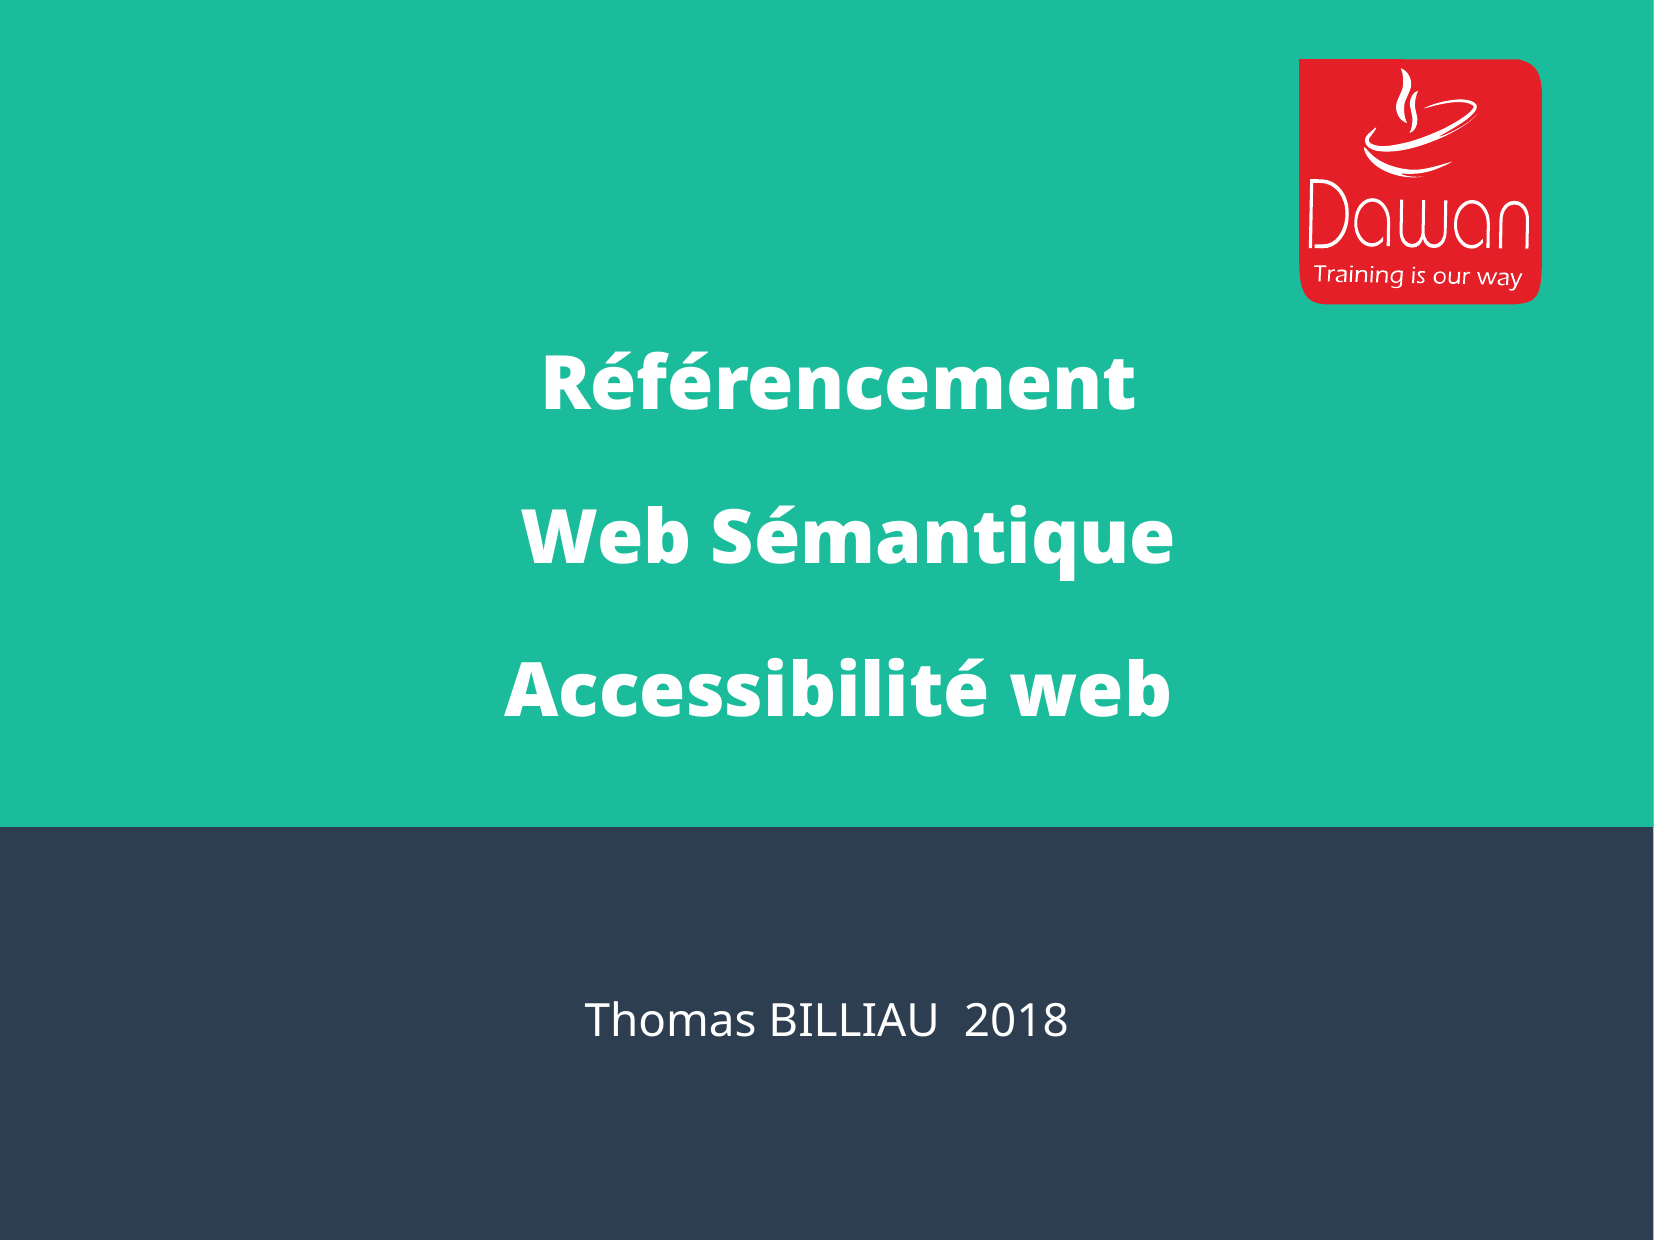

# Référencement Web Sémantique Accessibilité web
Thomas BILLIAU 2018